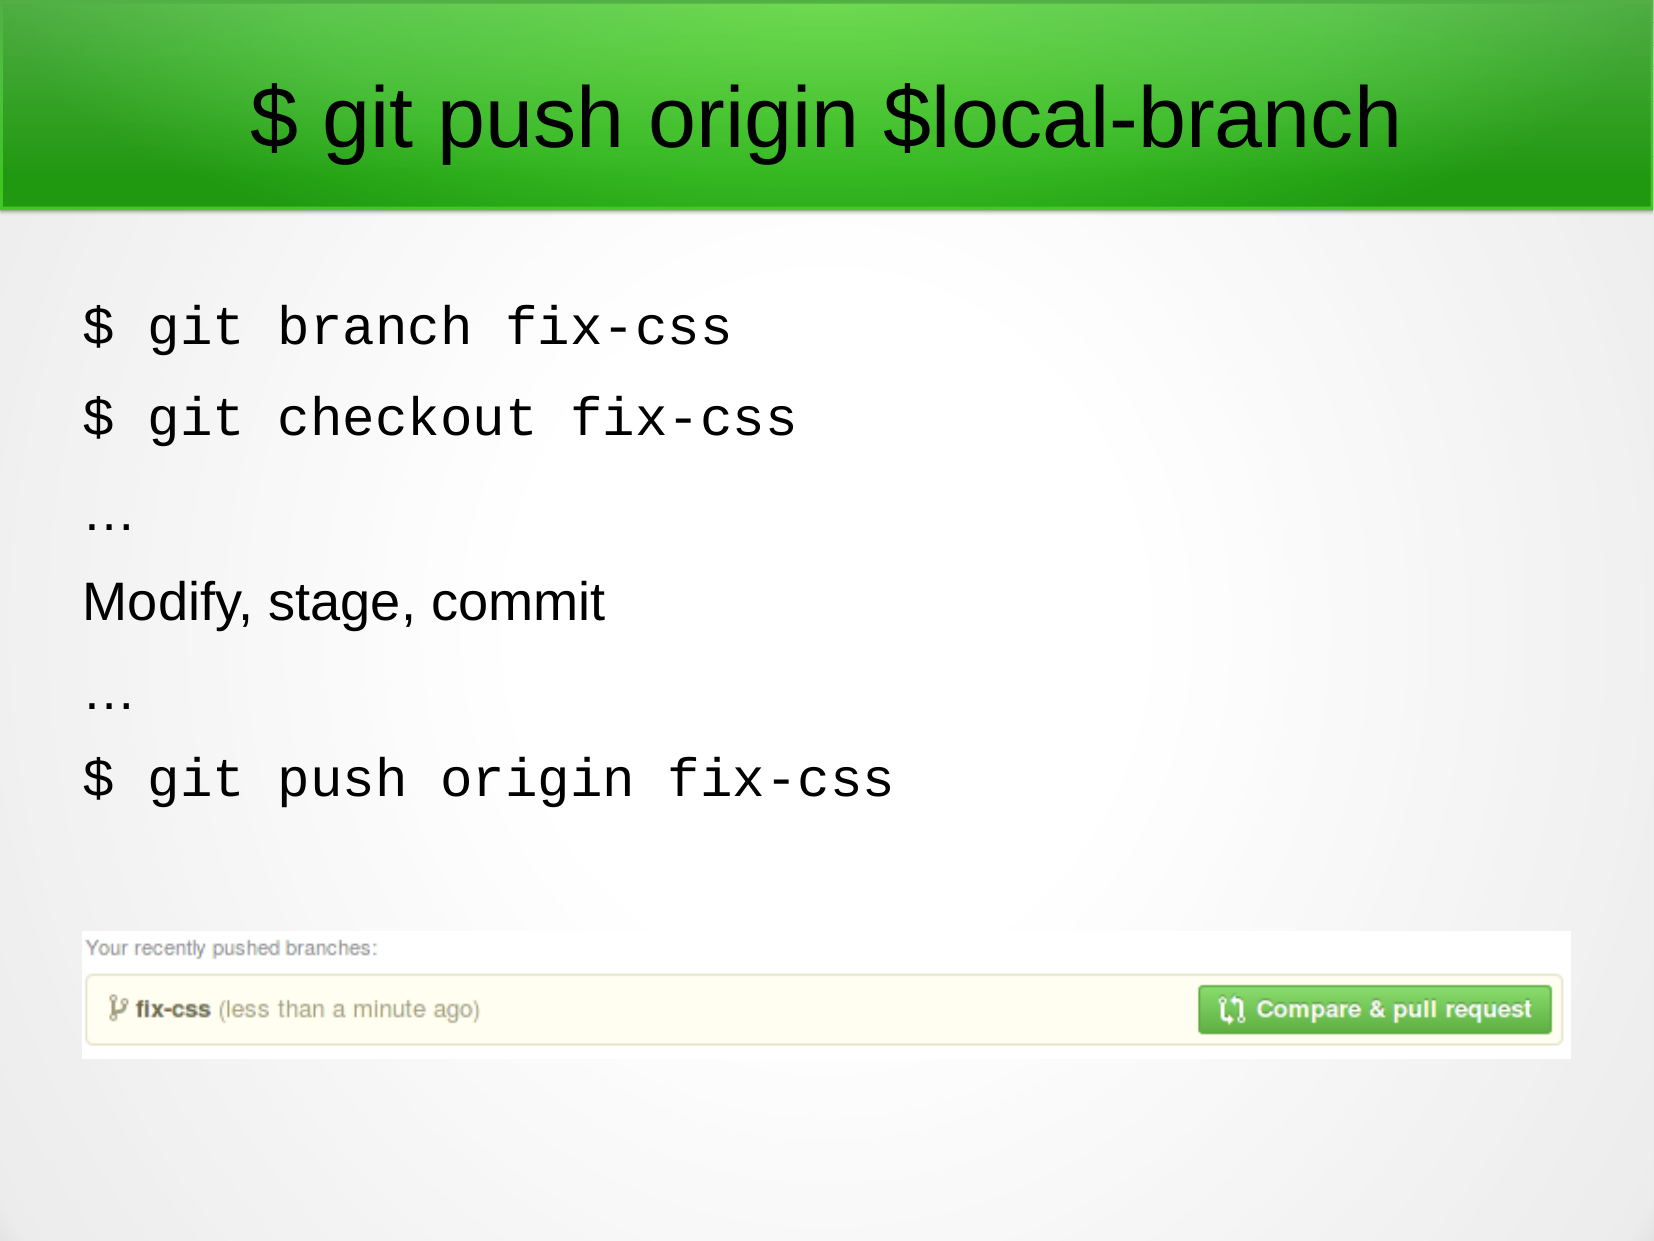

# $ git push origin $local-branch
$ git branch fix-css
$ git checkout fix-css
…
Modify, stage, commit
…
$ git push origin fix-css